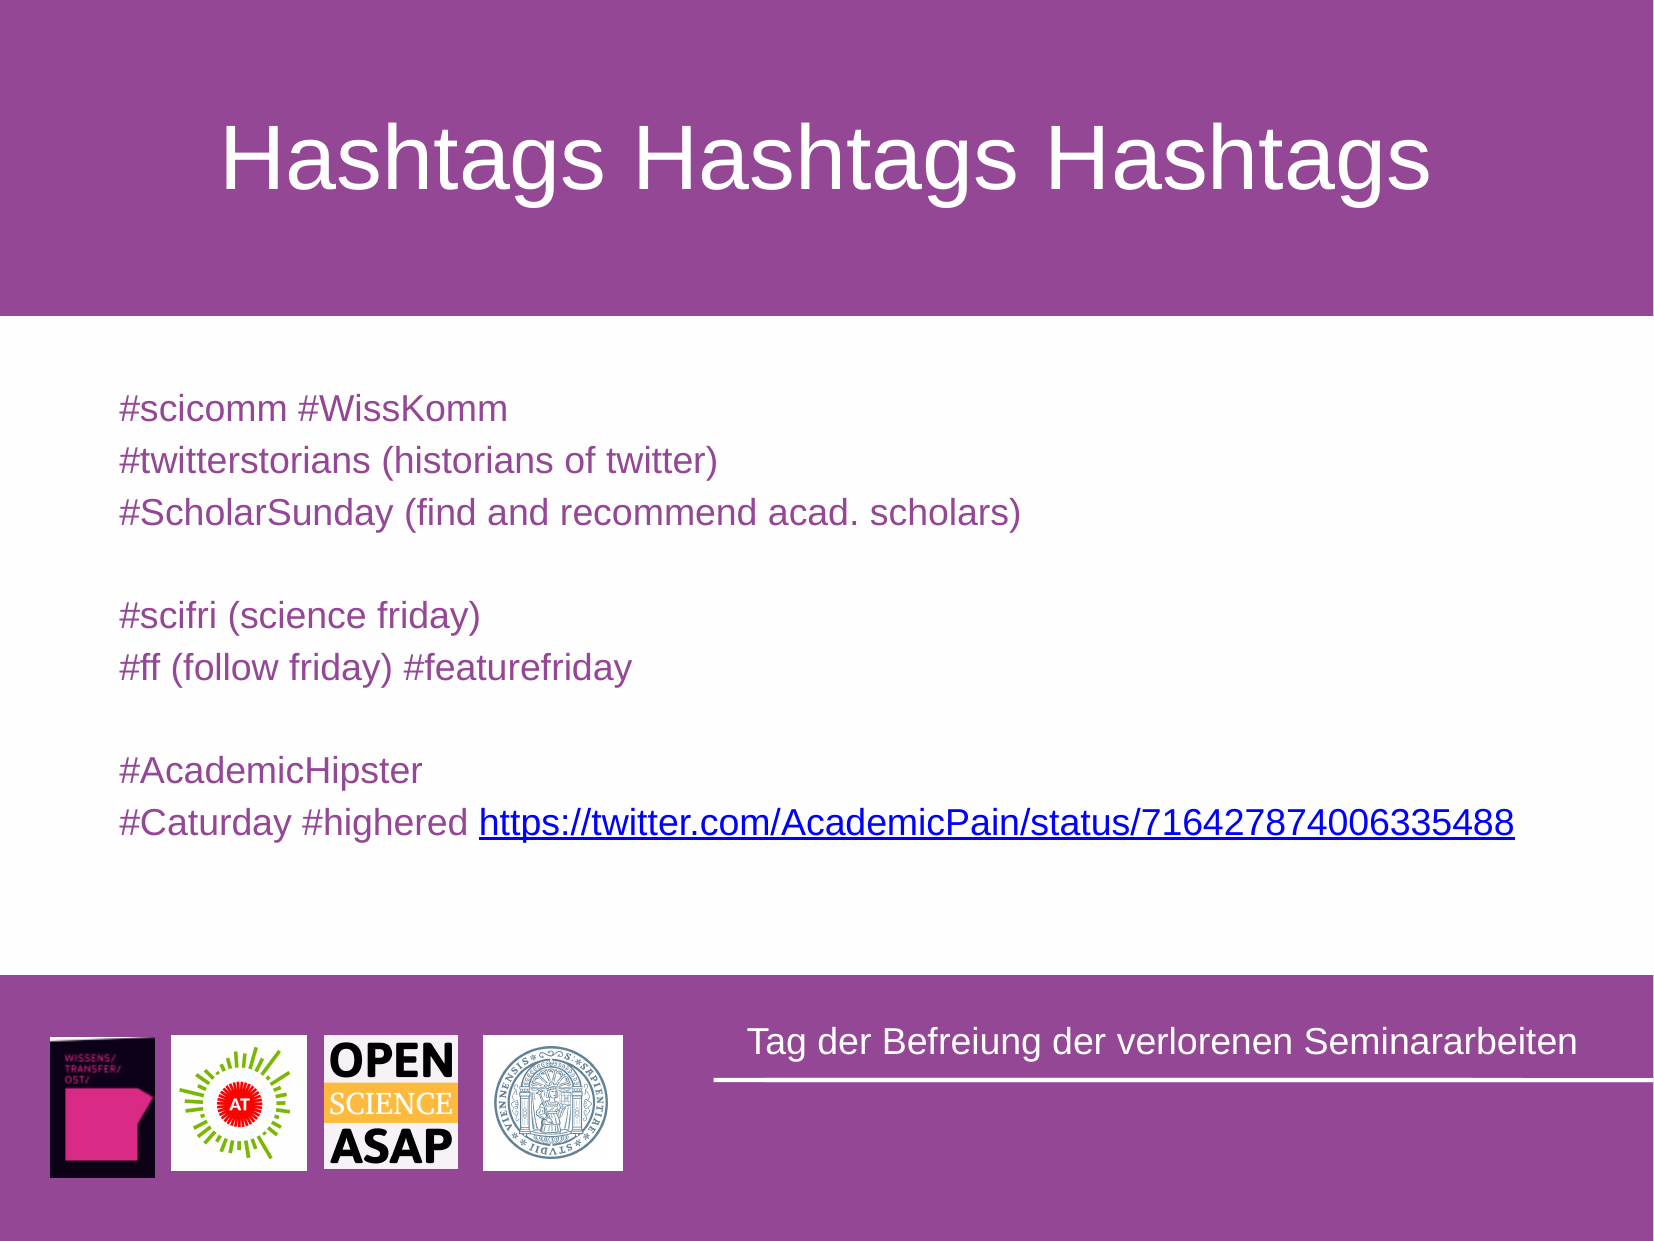

# Hashtags Hashtags Hashtags
#scicomm #WissKomm
#twitterstorians (historians of twitter)
#ScholarSunday (find and recommend acad. scholars)
#scifri (science friday)
#ff (follow friday) #featurefriday
#AcademicHipster
#Caturday #highered https://twitter.com/AcademicPain/status/716427874006335488
Tag der Befreiung der verlorenen Seminararbeiten